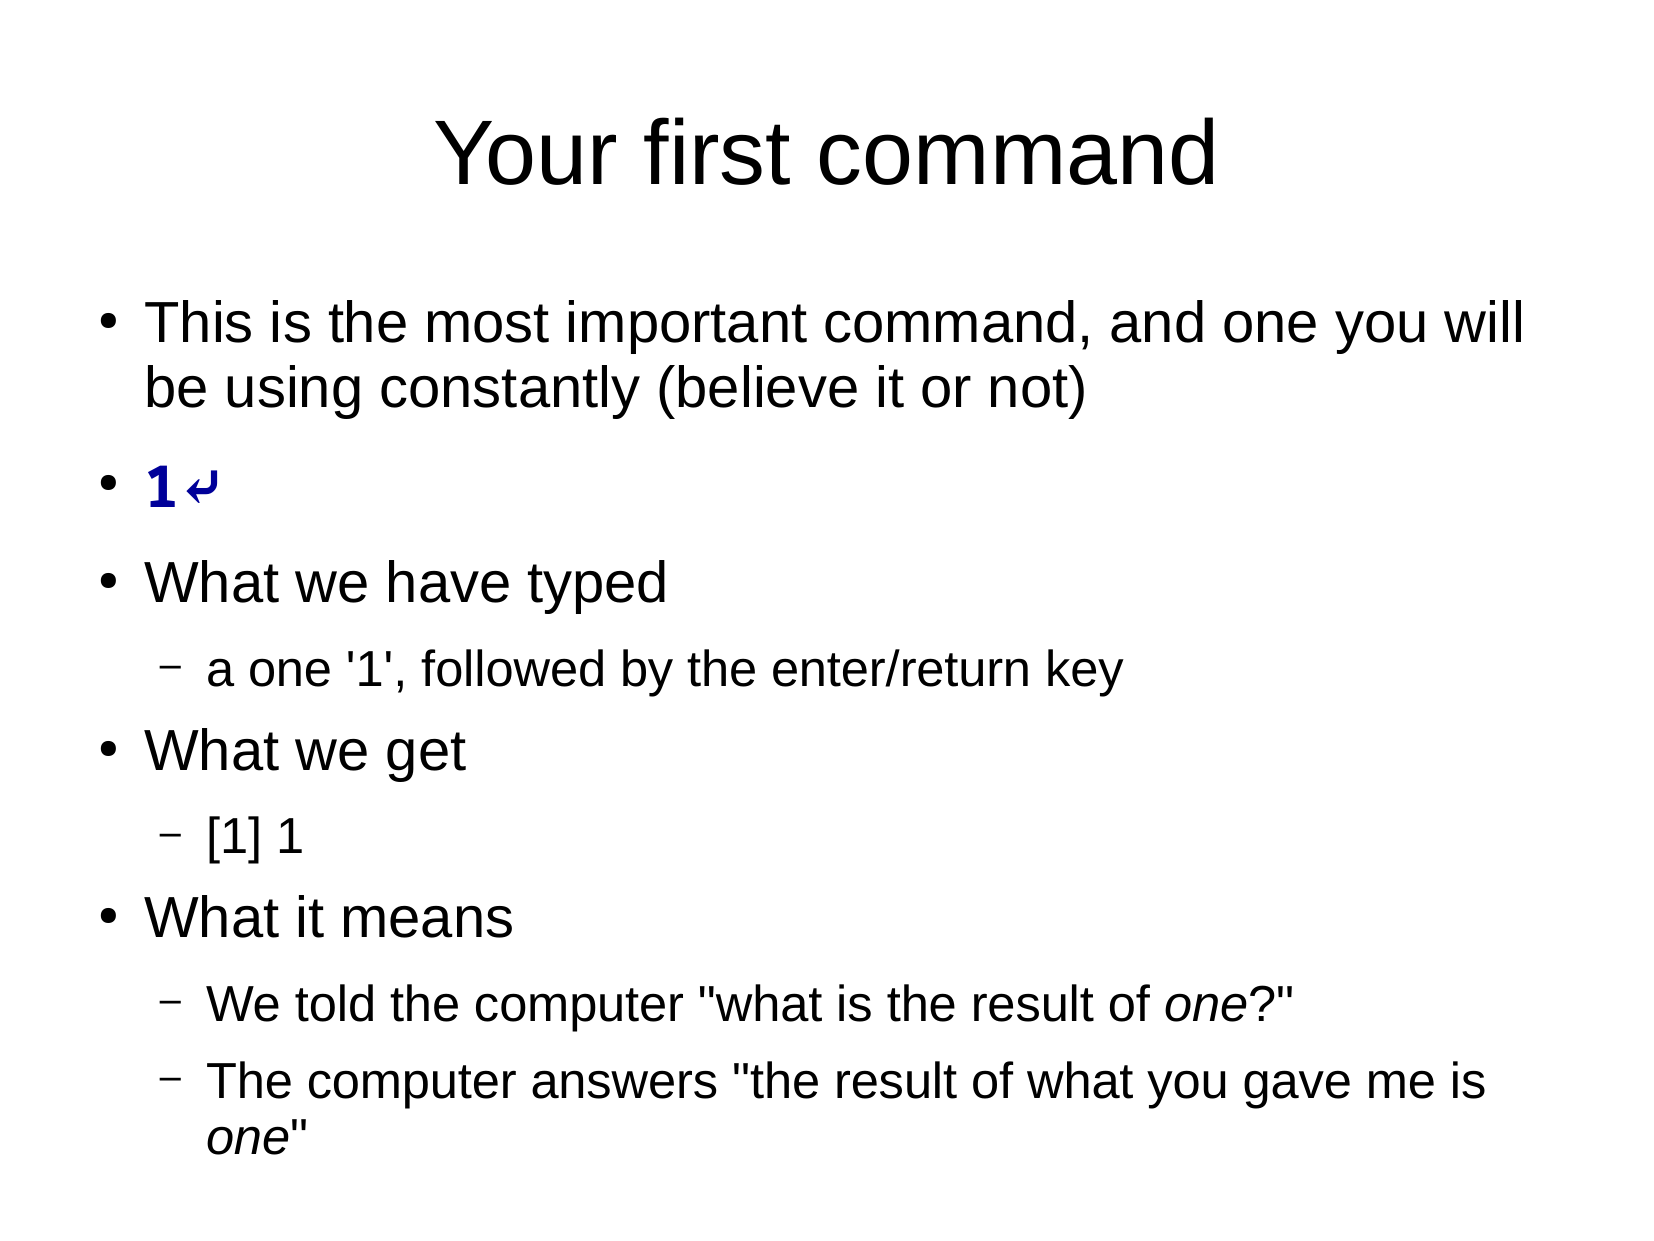

# Your first command
This is the most important command, and one you will be using constantly (believe it or not)
1⤶
What we have typed
a one '1', followed by the enter/return key
What we get
[1] 1
What it means
We told the computer "what is the result of one?"
The computer answers "the result of what you gave me is one"